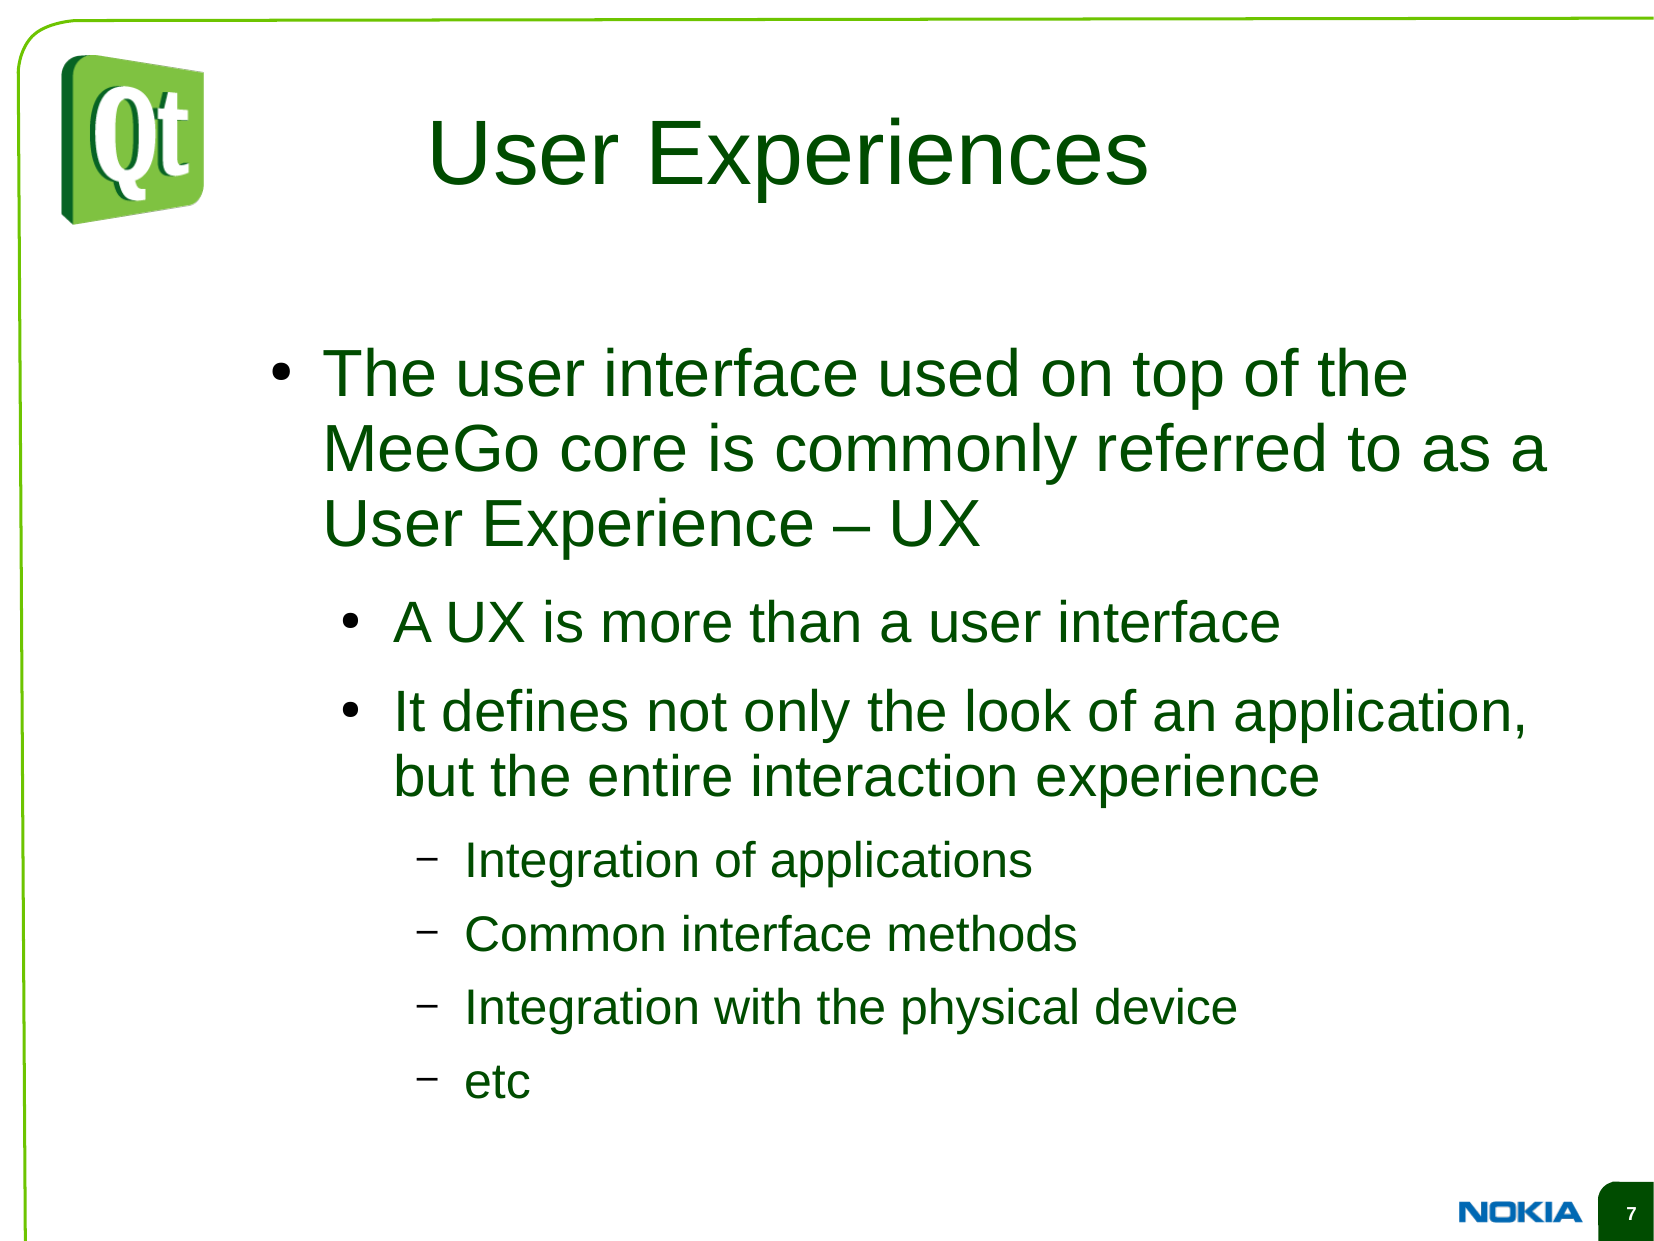

# User Experiences
The user interface used on top of the MeeGo core is commonly referred to as a User Experience – UX
A UX is more than a user interface
It defines not only the look of an application, but the entire interaction experience
Integration of applications
Common interface methods
Integration with the physical device
etc